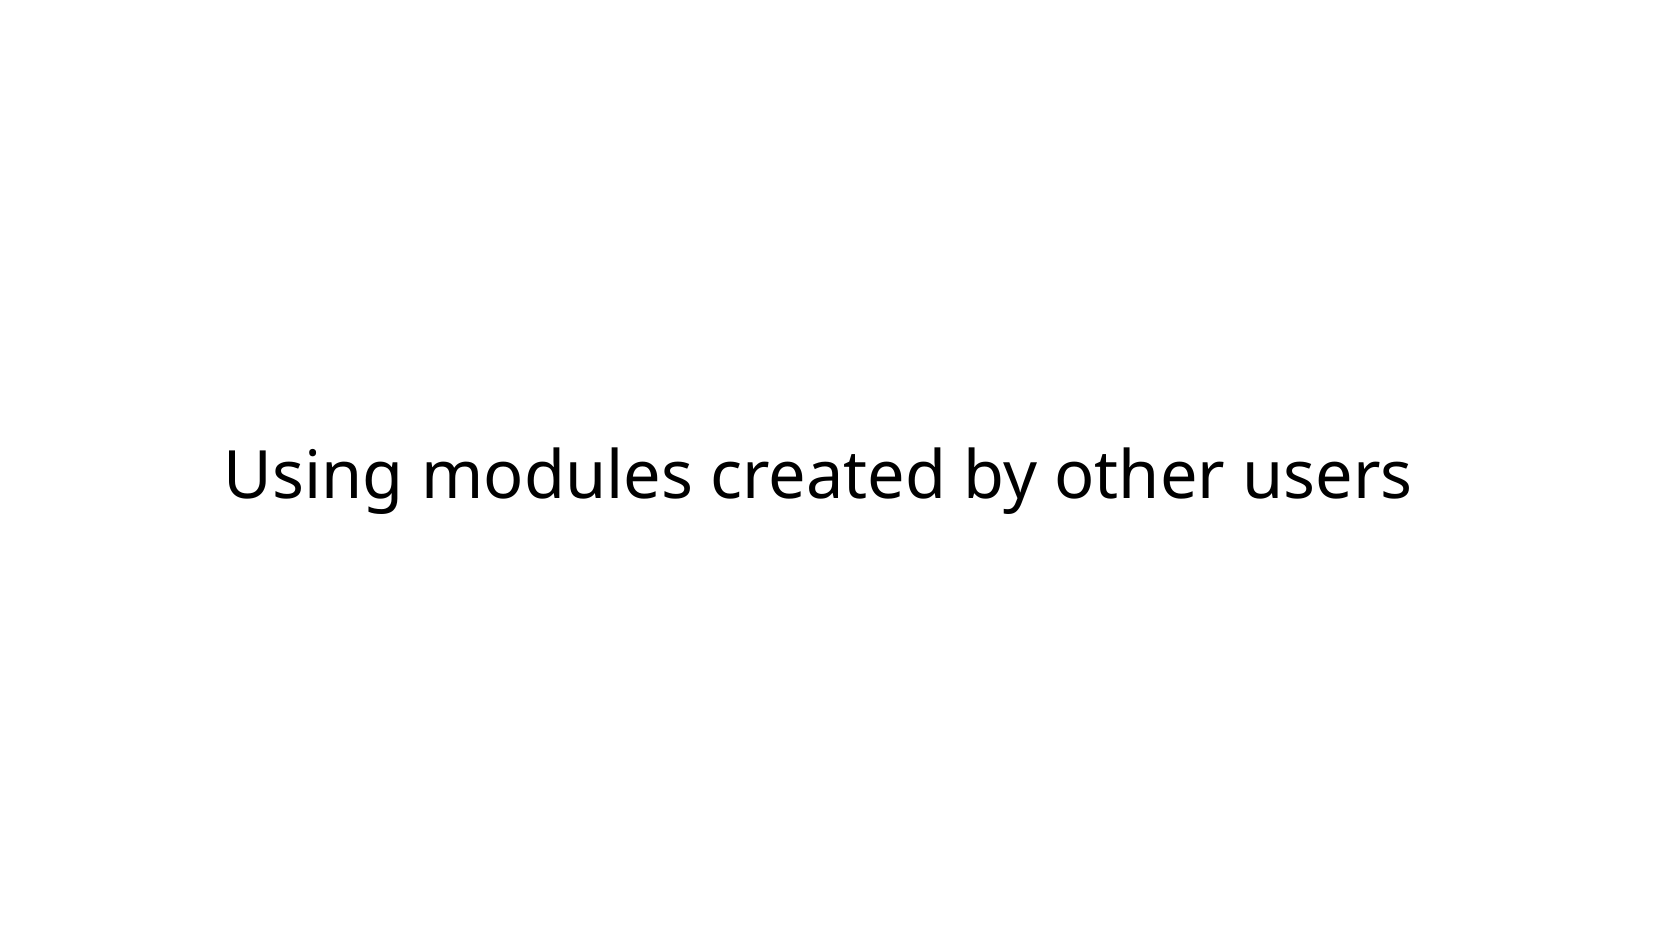

# Using modules created by other users